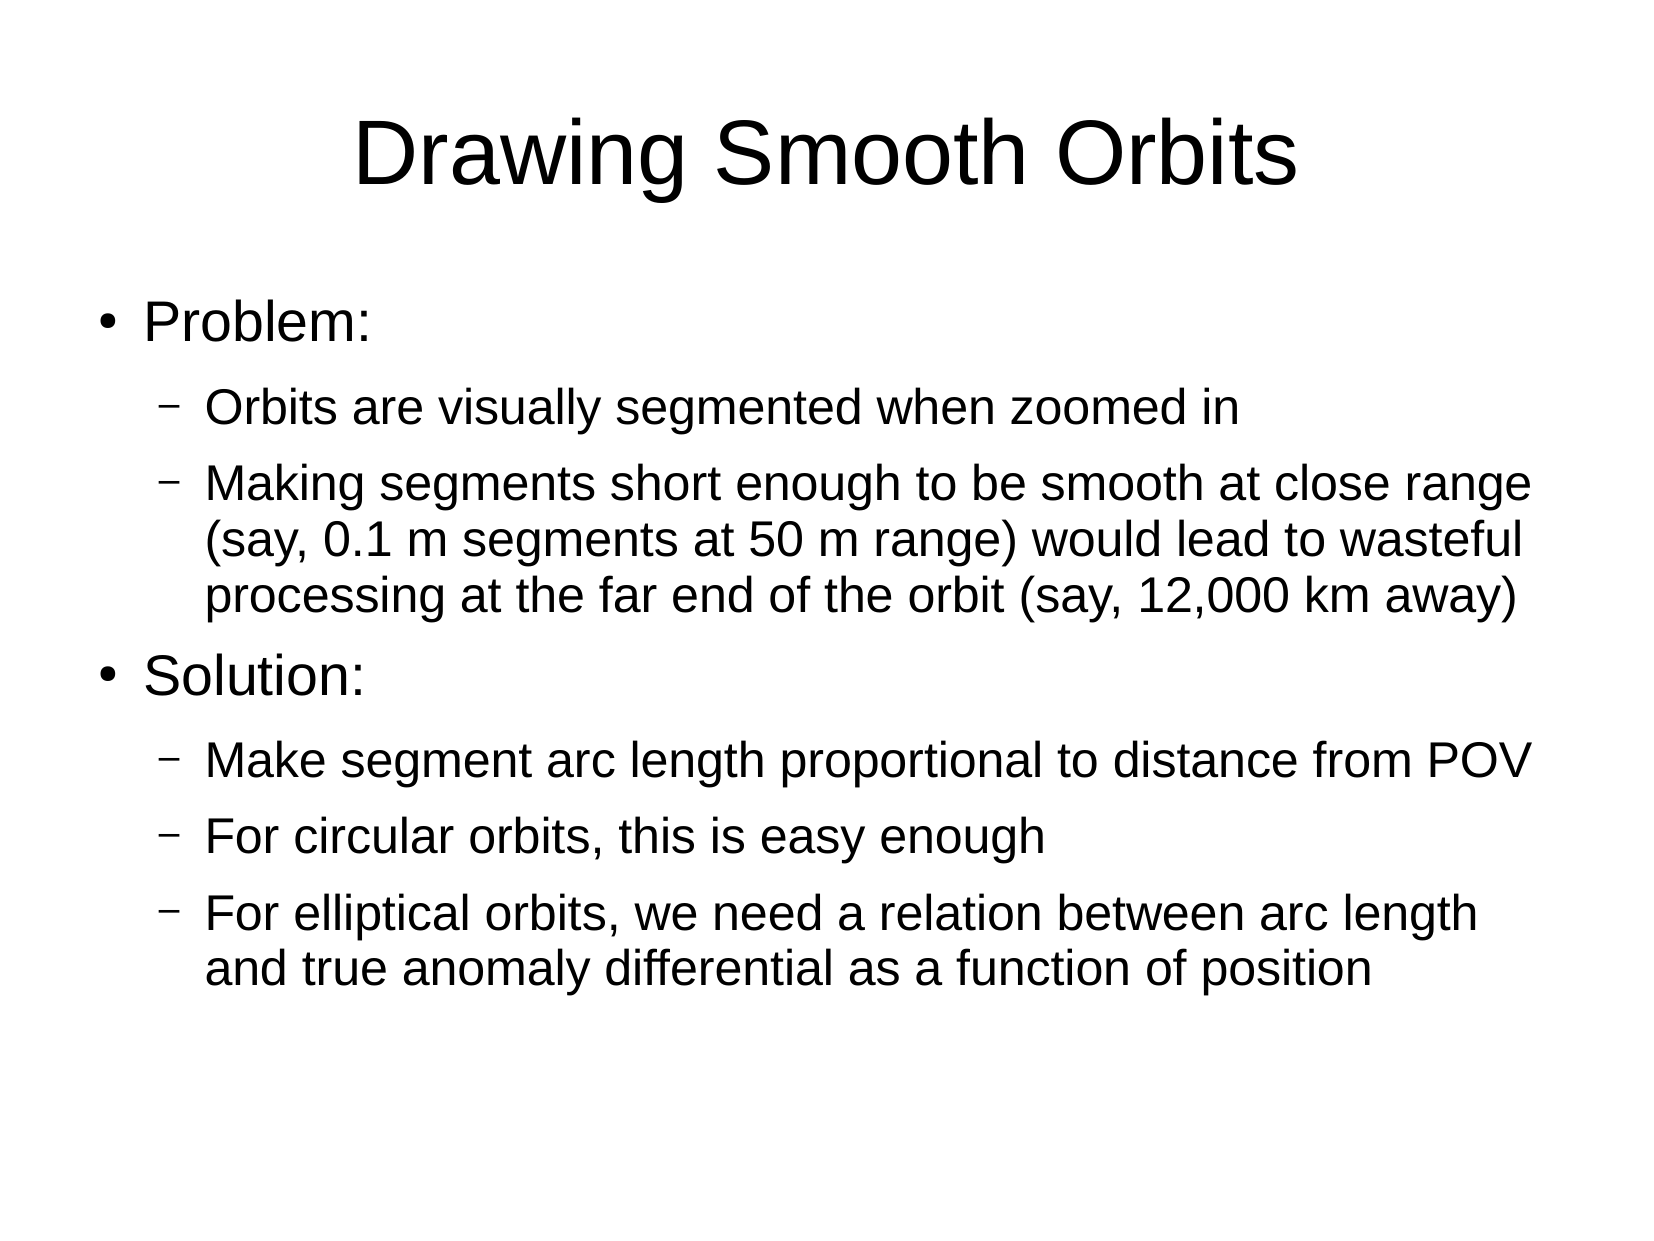

# Drawing Smooth Orbits
Problem:
Orbits are visually segmented when zoomed in
Making segments short enough to be smooth at close range (say, 0.1 m segments at 50 m range) would lead to wasteful processing at the far end of the orbit (say, 12,000 km away)
Solution:
Make segment arc length proportional to distance from POV
For circular orbits, this is easy enough
For elliptical orbits, we need a relation between arc length and true anomaly differential as a function of position